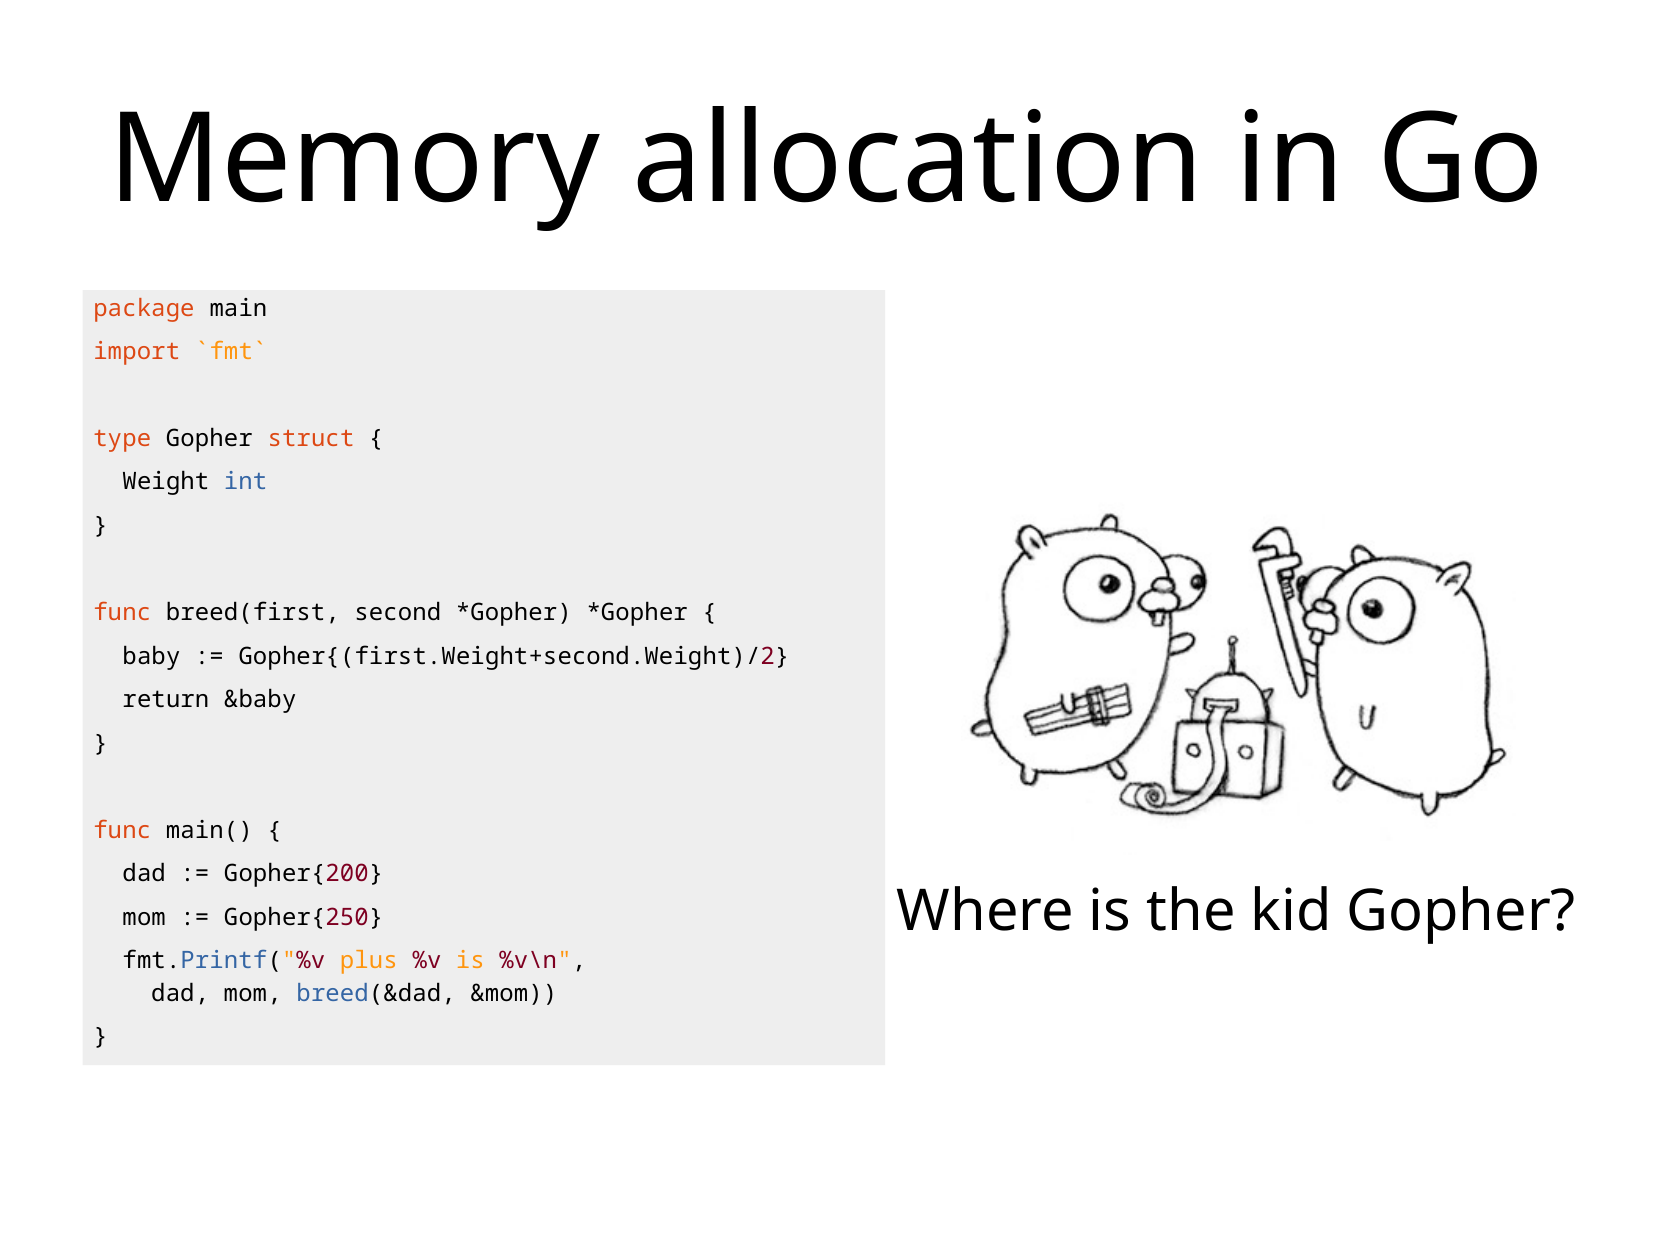

# Memory allocation in Go
package main
import `fmt`
type Gopher struct {
 Weight int
}
func breed(first, second *Gopher) *Gopher {
 baby := Gopher{(first.Weight+second.Weight)/2}
 return &baby
}
func main() {
 dad := Gopher{200}
 mom := Gopher{250}
 fmt.Printf("%v plus %v is %v\n",
 dad, mom, breed(&dad, &mom))
}
Where is the kid Gopher?